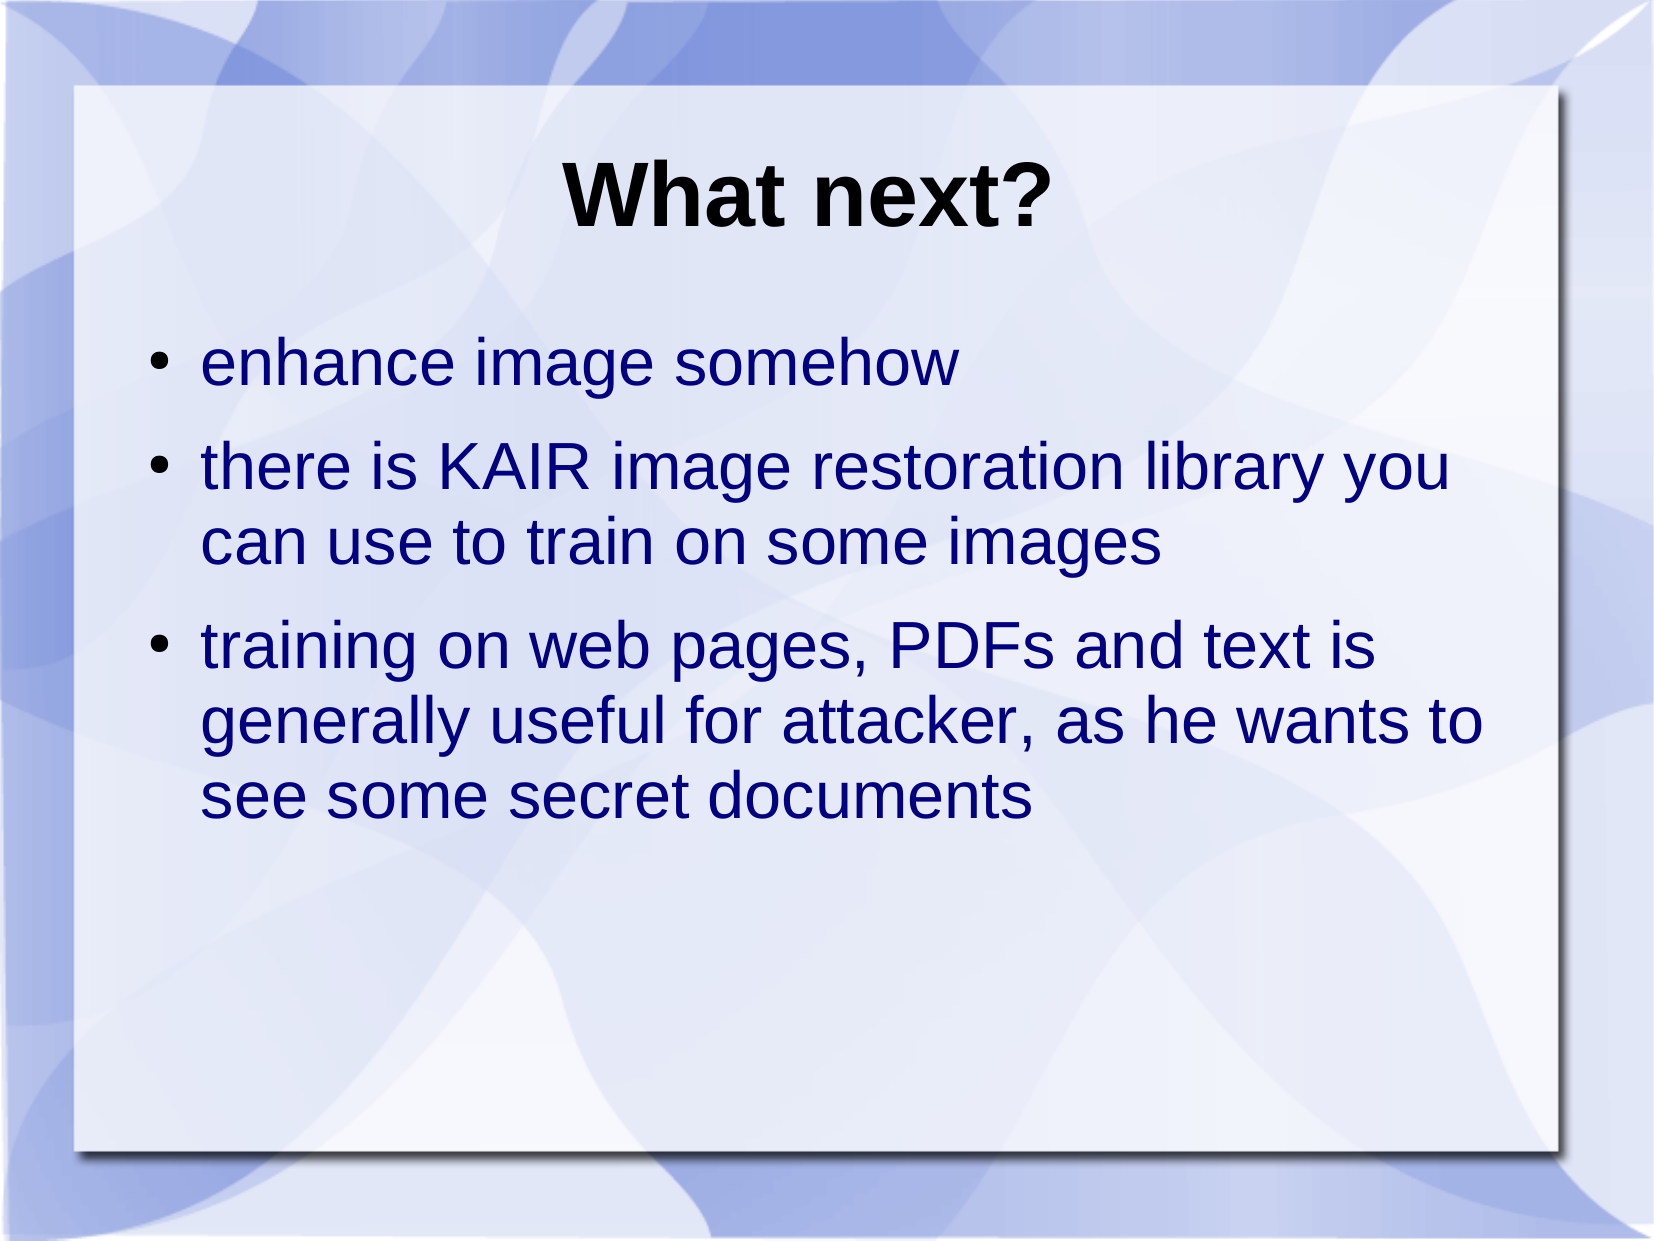

# What next?
enhance image somehow
there is KAIR image restoration library you can use to train on some images
training on web pages, PDFs and text is generally useful for attacker, as he wants to see some secret documents